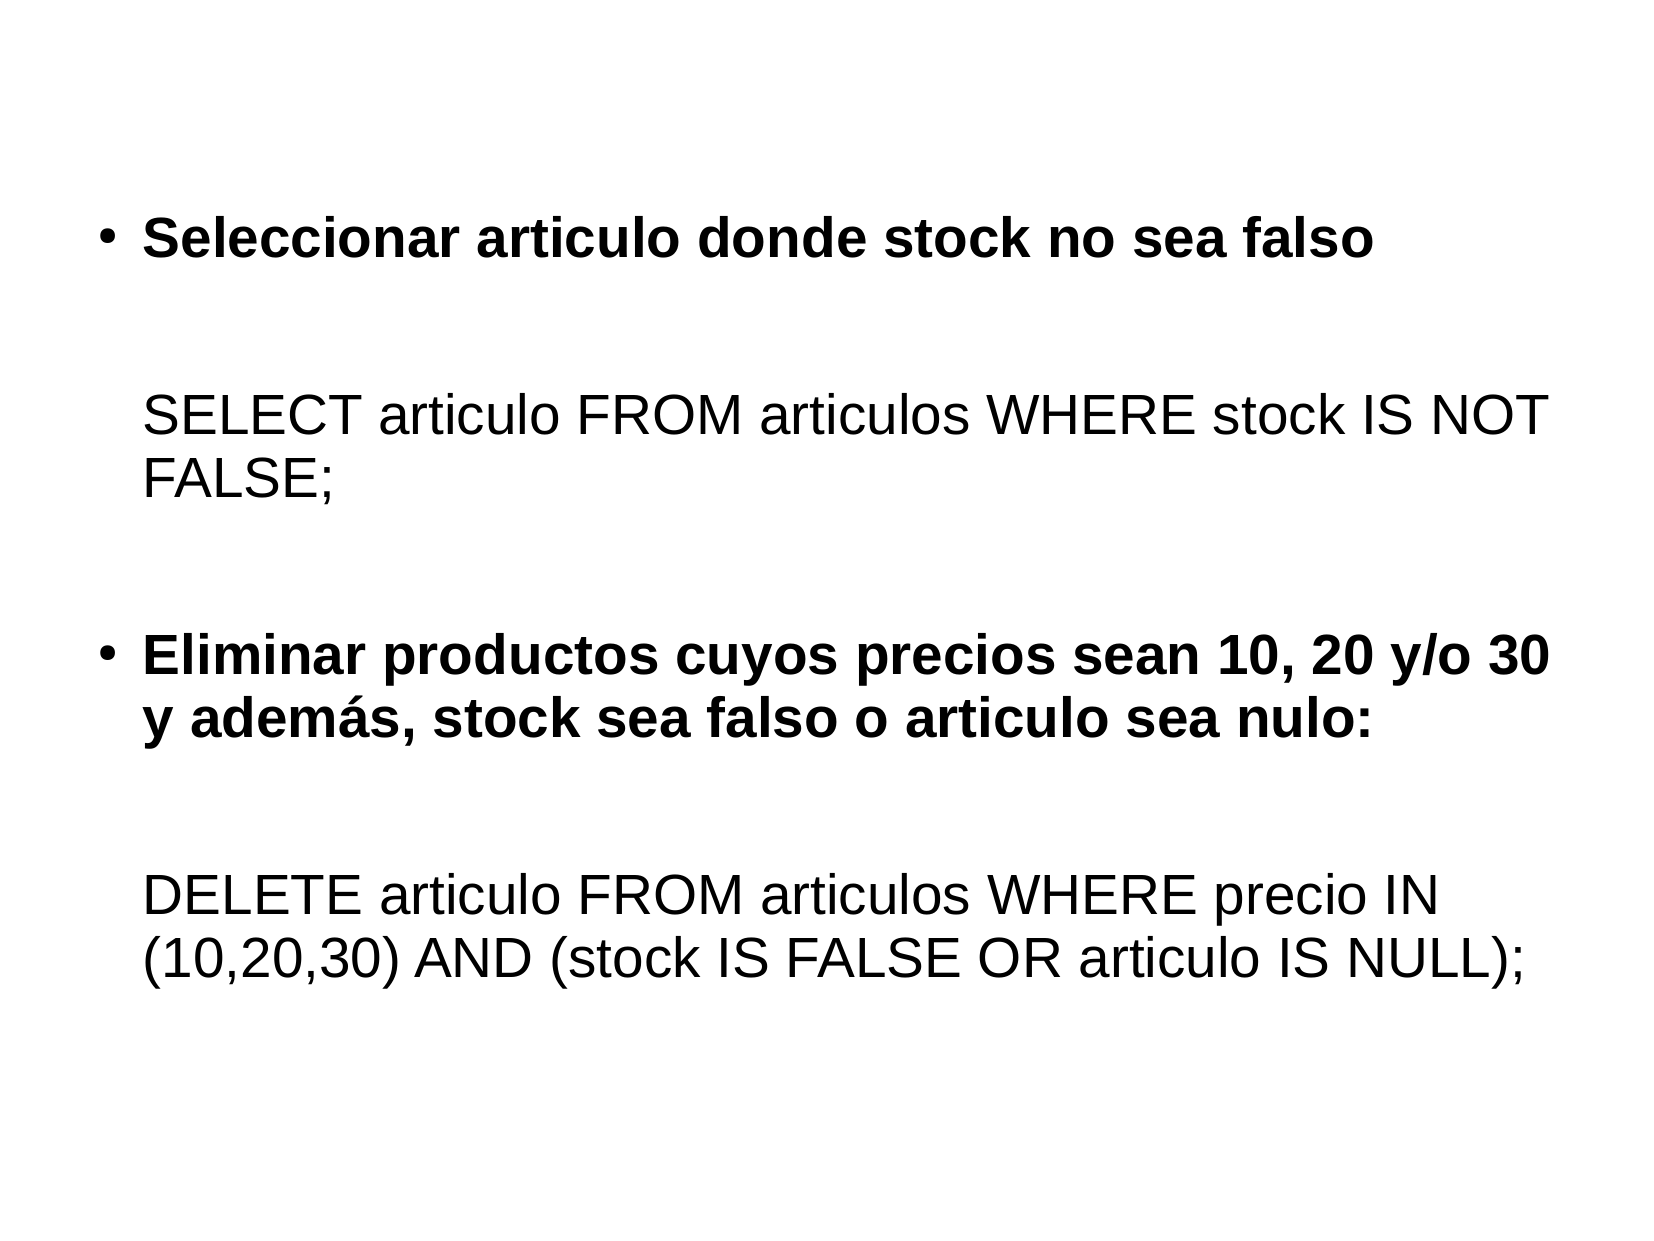

# Seleccionar articulo donde stock no sea falso
SELECT articulo FROM articulos WHERE stock IS NOT FALSE;
Eliminar productos cuyos precios sean 10, 20 y/o 30 y además, stock sea falso o articulo sea nulo:
DELETE articulo FROM articulos WHERE precio IN (10,20,30) AND (stock IS FALSE OR articulo IS NULL);